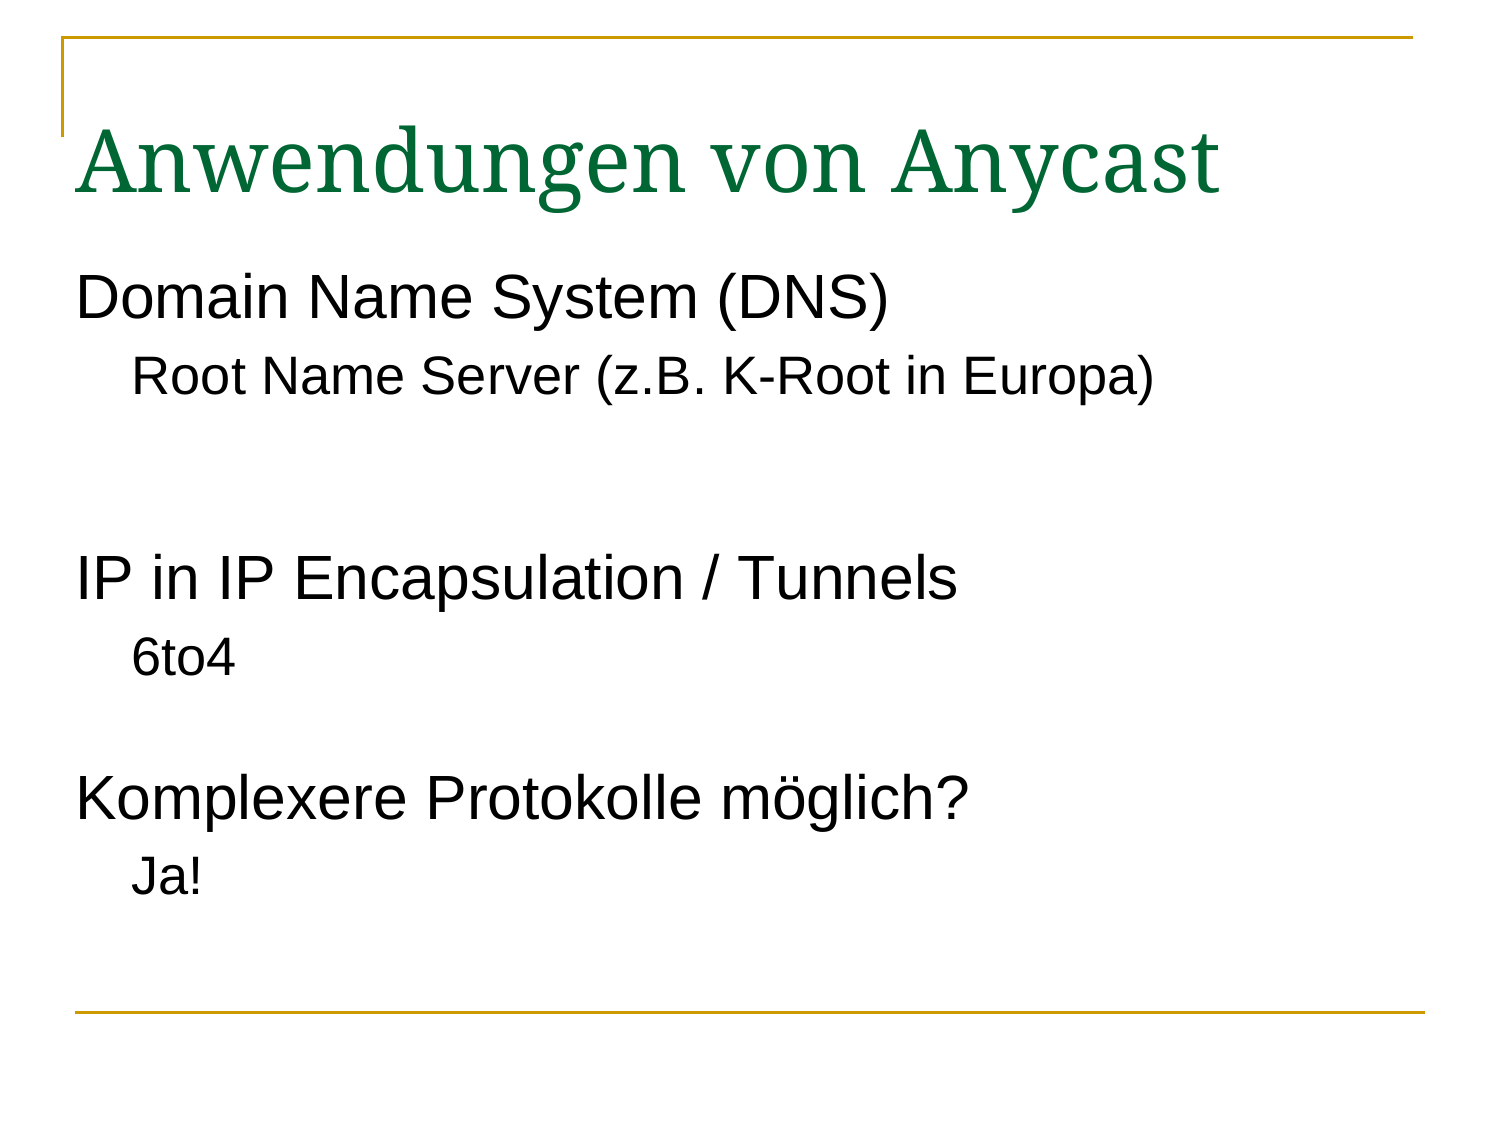

# Anwendungen von Anycast
Domain Name System (DNS)
Root Name Server (z.B. K-Root in Europa)
IP in IP Encapsulation / Tunnels
6to4
Komplexere Protokolle möglich?
Ja!